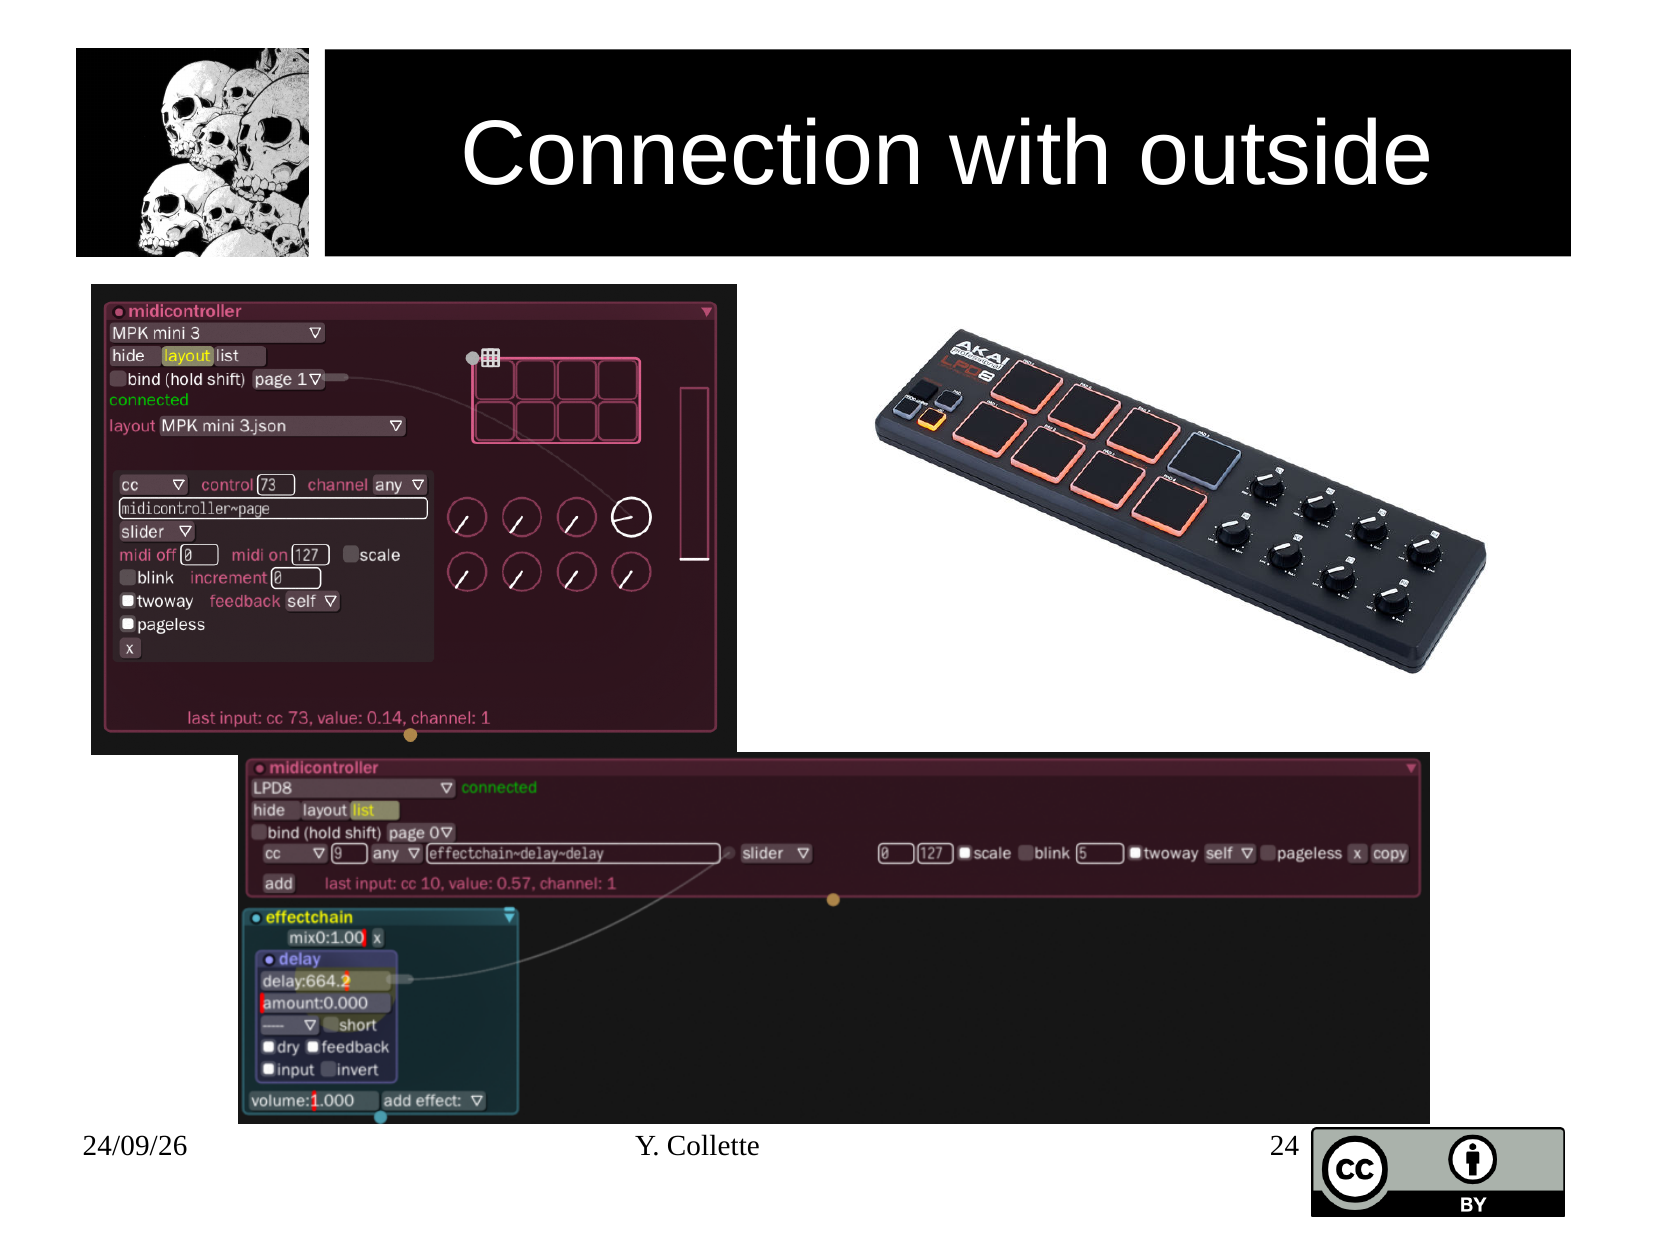

# Connection with outside
Y. Collette
24